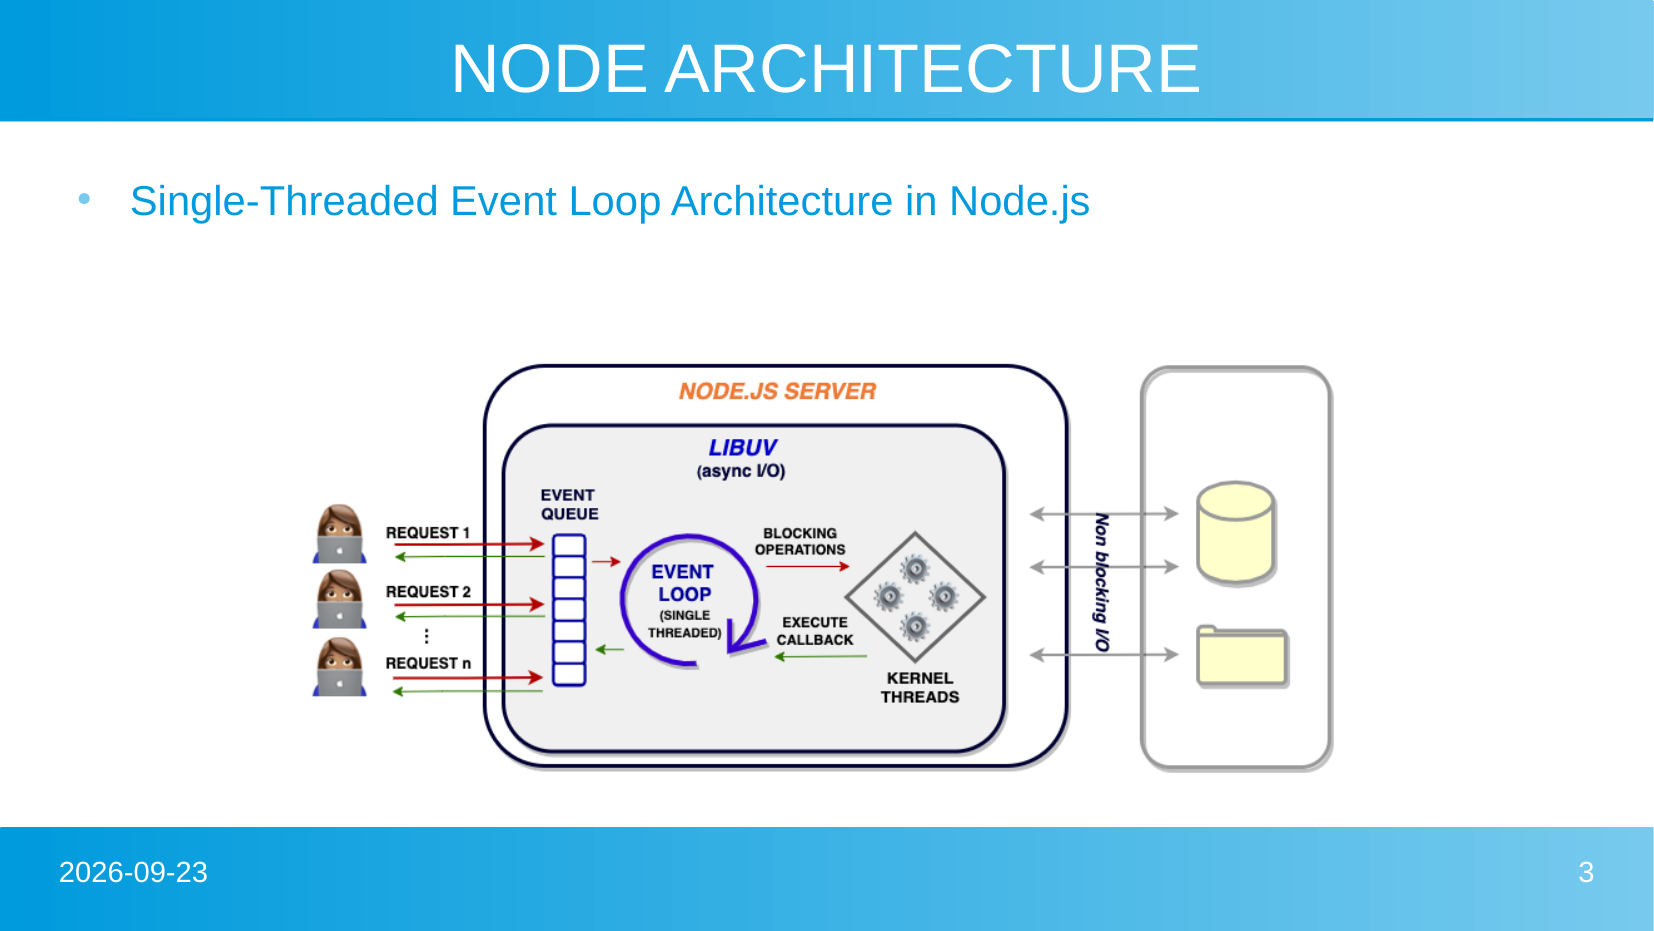

# NODE ARCHITECTURE
Single-Threaded Event Loop Architecture in Node.js
3